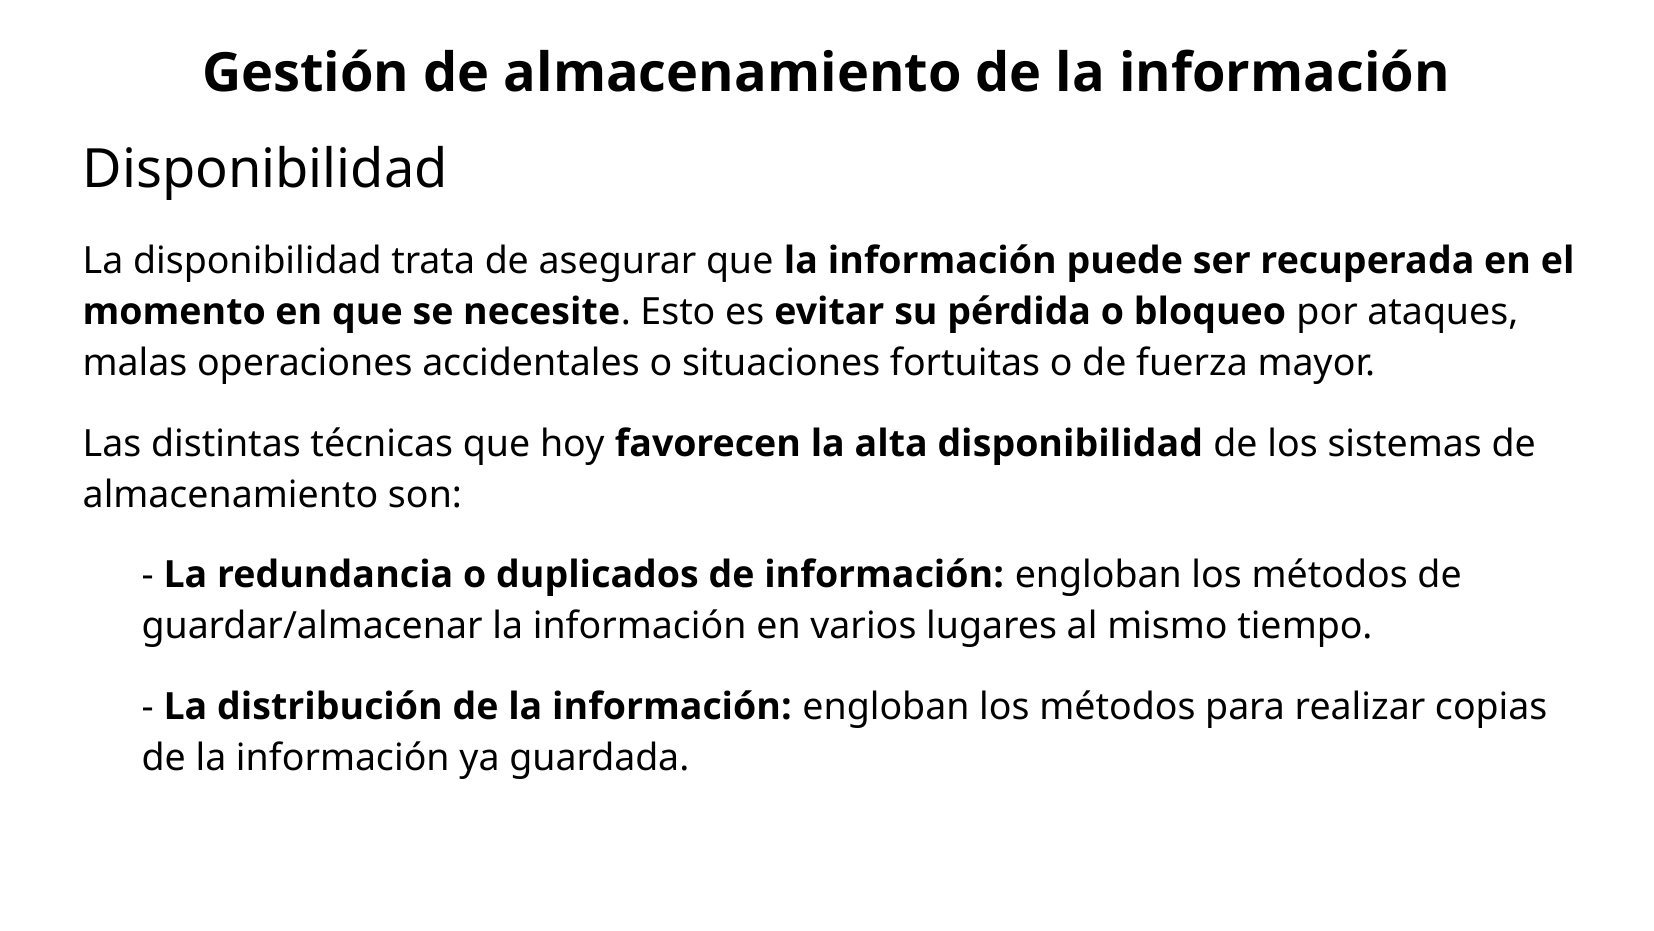

# Gestión de almacenamiento de la información
Disponibilidad
La disponibilidad trata de asegurar que la información puede ser recuperada en el momento en que se necesite. Esto es evitar su pérdida o bloqueo por ataques, malas operaciones accidentales o situaciones fortuitas o de fuerza mayor.
Las distintas técnicas que hoy favorecen la alta disponibilidad de los sistemas de almacenamiento son:
- La redundancia o duplicados de información: engloban los métodos de guardar/almacenar la información en varios lugares al mismo tiempo.
- La distribución de la información: engloban los métodos para realizar copias de la información ya guardada.